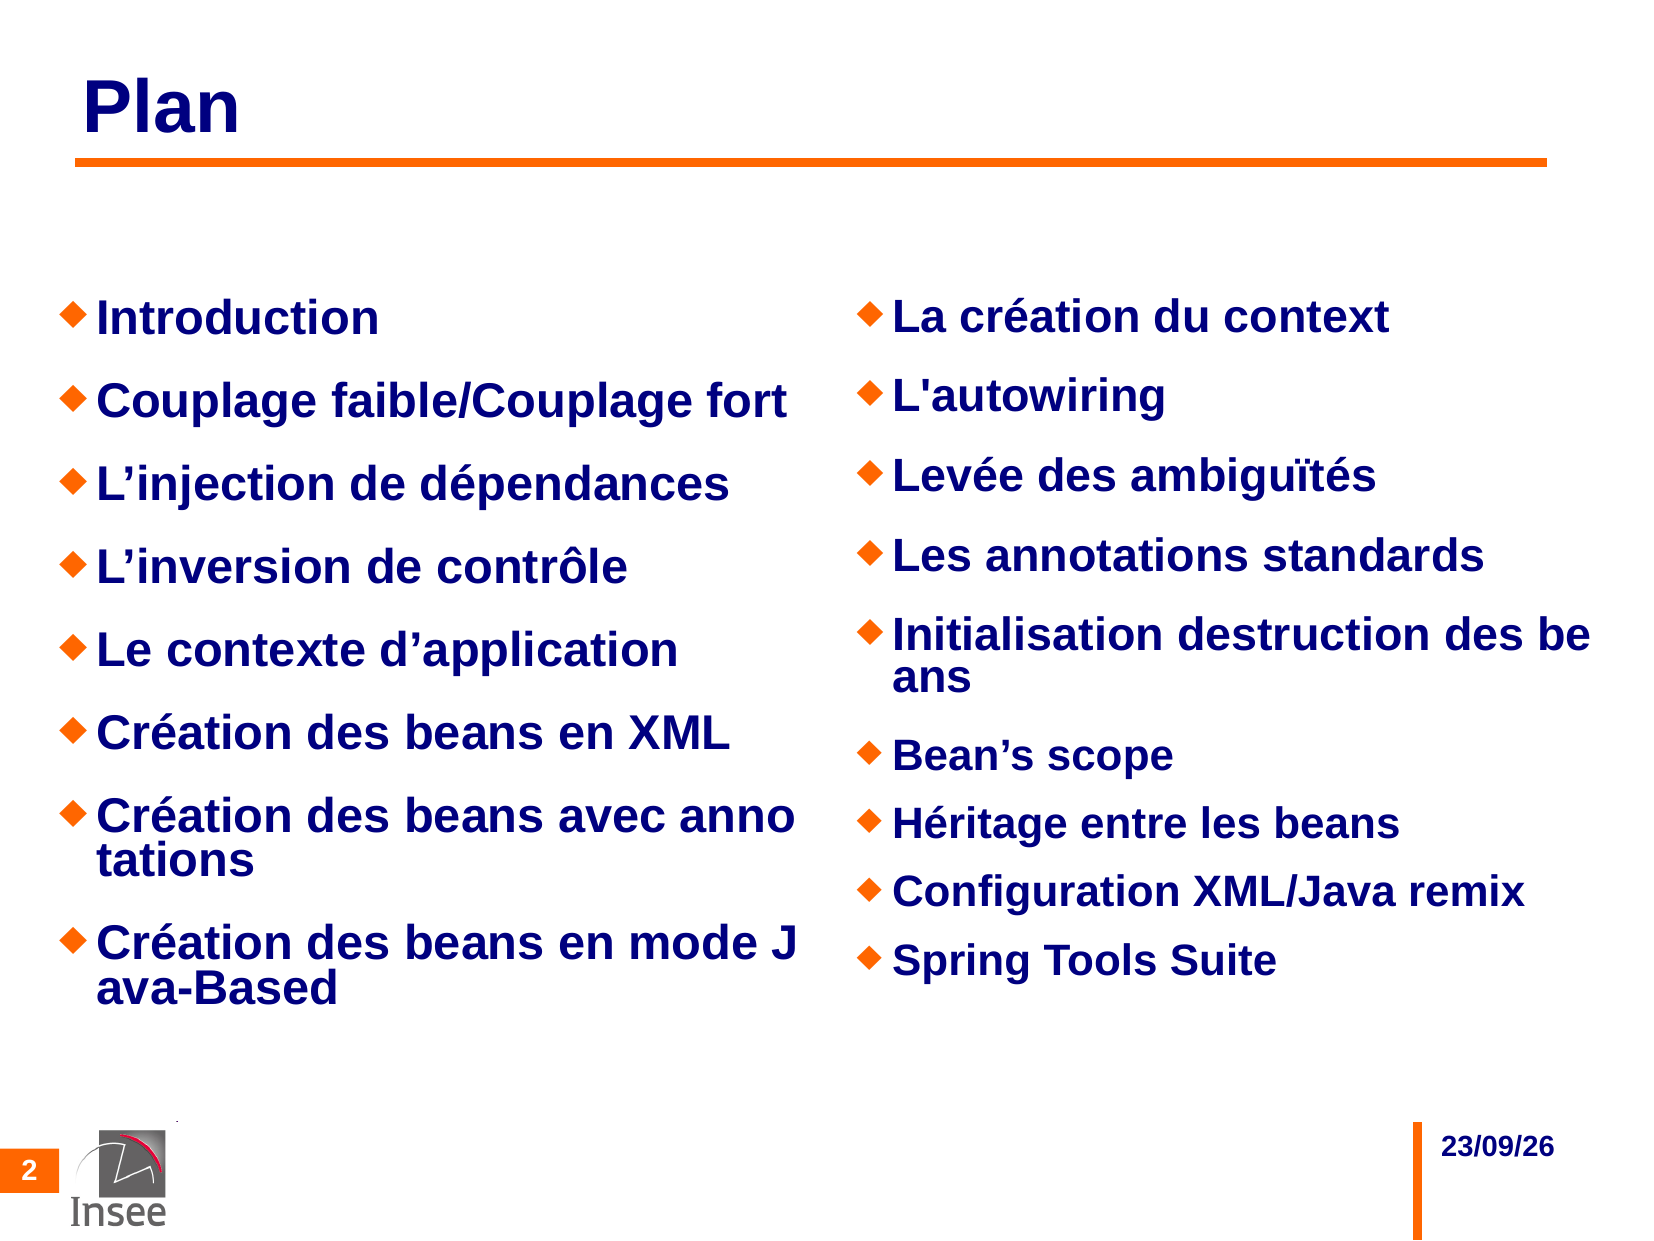

# Plan
Introduction
Couplage faible/Couplage fort
L’injection de dépendances
L’inversion de contrôle
Le contexte d’application
Création des beans en XML
Création des beans avec annotations
Création des beans en mode Java-Based
La création du context
L'autowiring
Levée des ambiguïtés
Les annotations standards
Initialisation destruction des beans
Bean’s scope
Héritage entre les beans
Configuration XML/Java remix
Spring Tools Suite
2